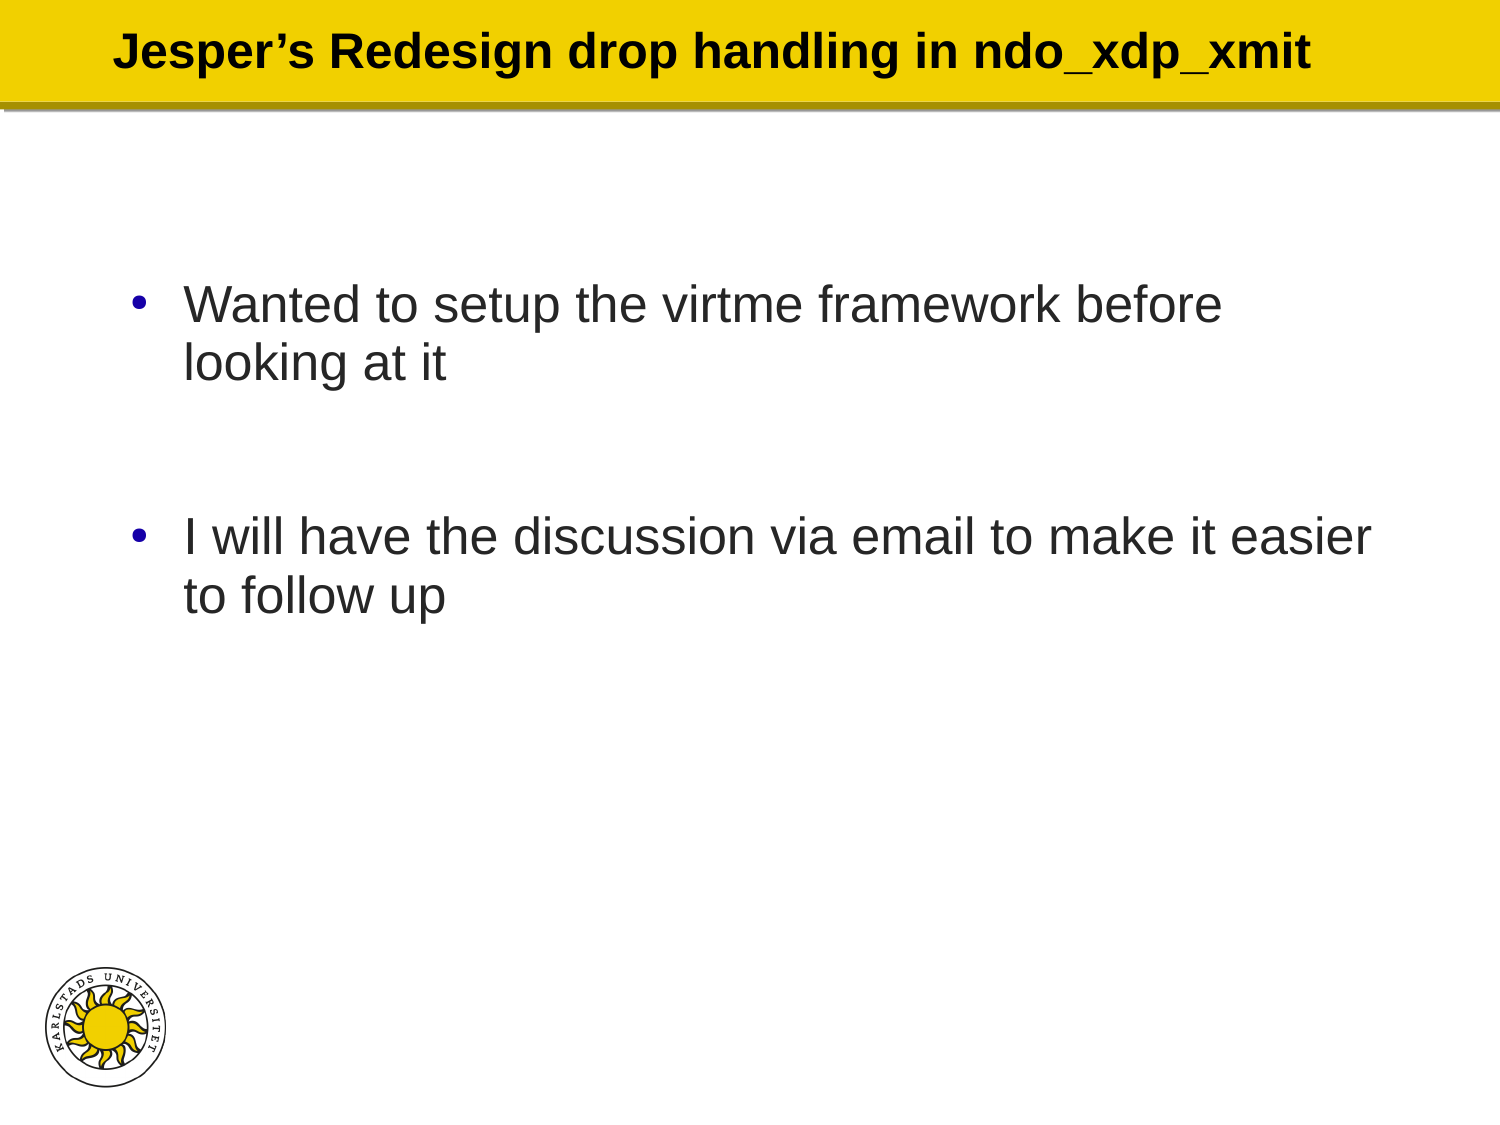

# Jesper’s Redesign drop handling in ndo_xdp_xmit
Wanted to setup the virtme framework before looking at it
I will have the discussion via email to make it easier to follow up